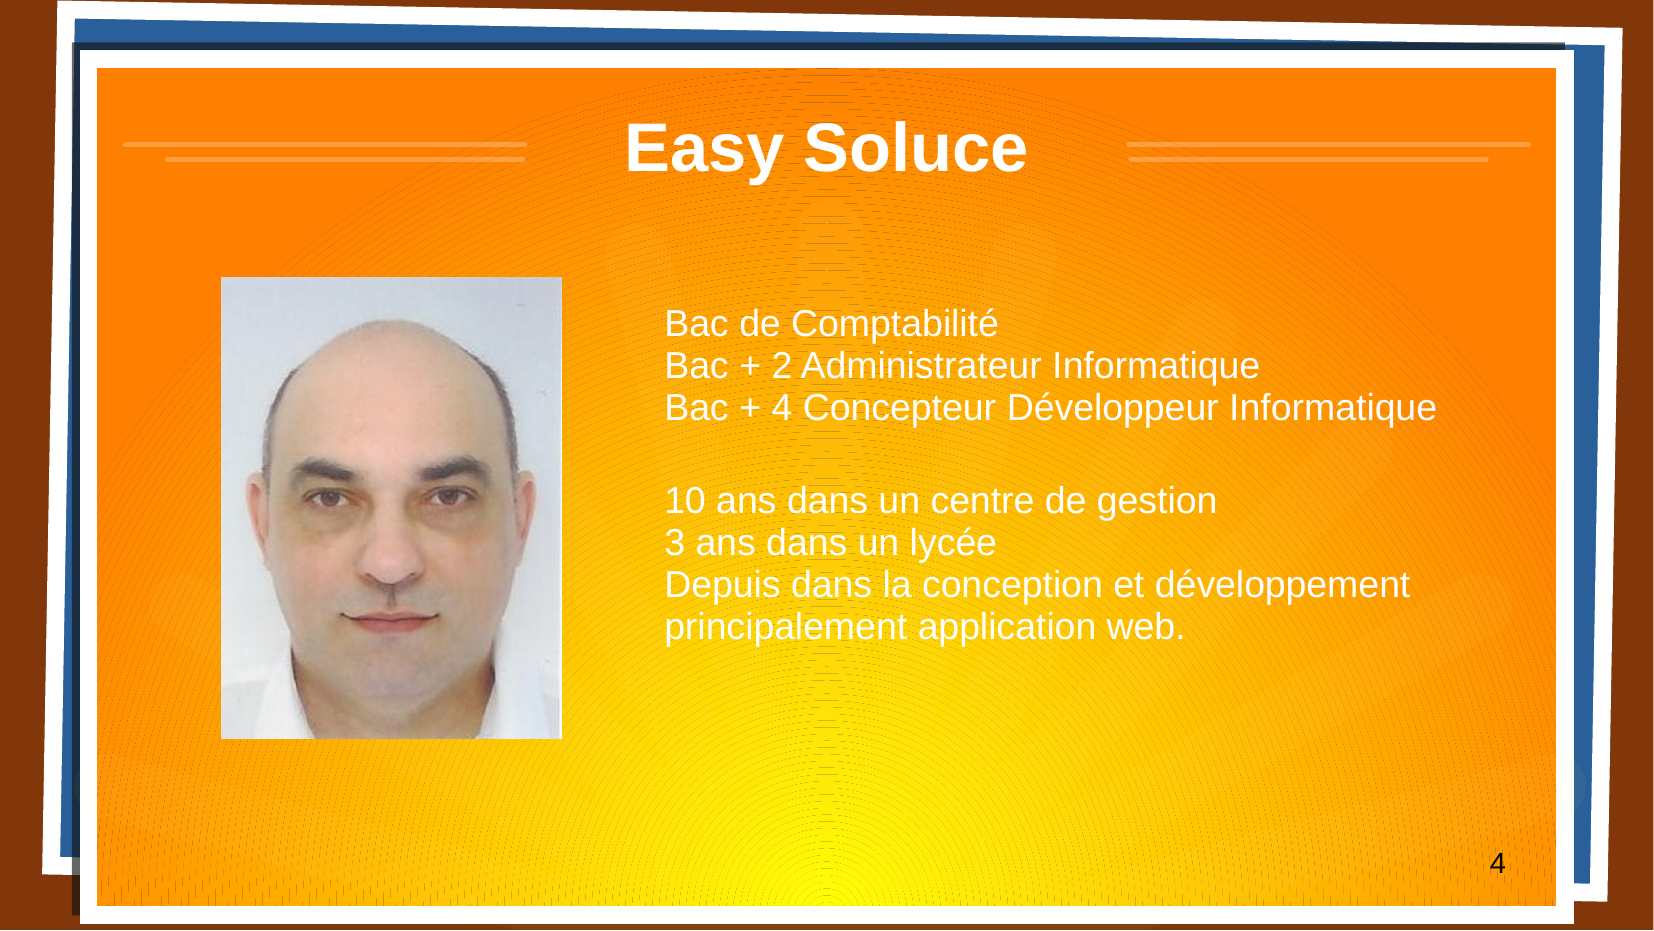

# Easy Soluce
Bac de Comptabilité
Bac + 2 Administrateur Informatique
Bac + 4 Concepteur Développeur Informatique
10 ans dans un centre de gestion
3 ans dans un lycée
Depuis dans la conception et développement
principalement application web.
4